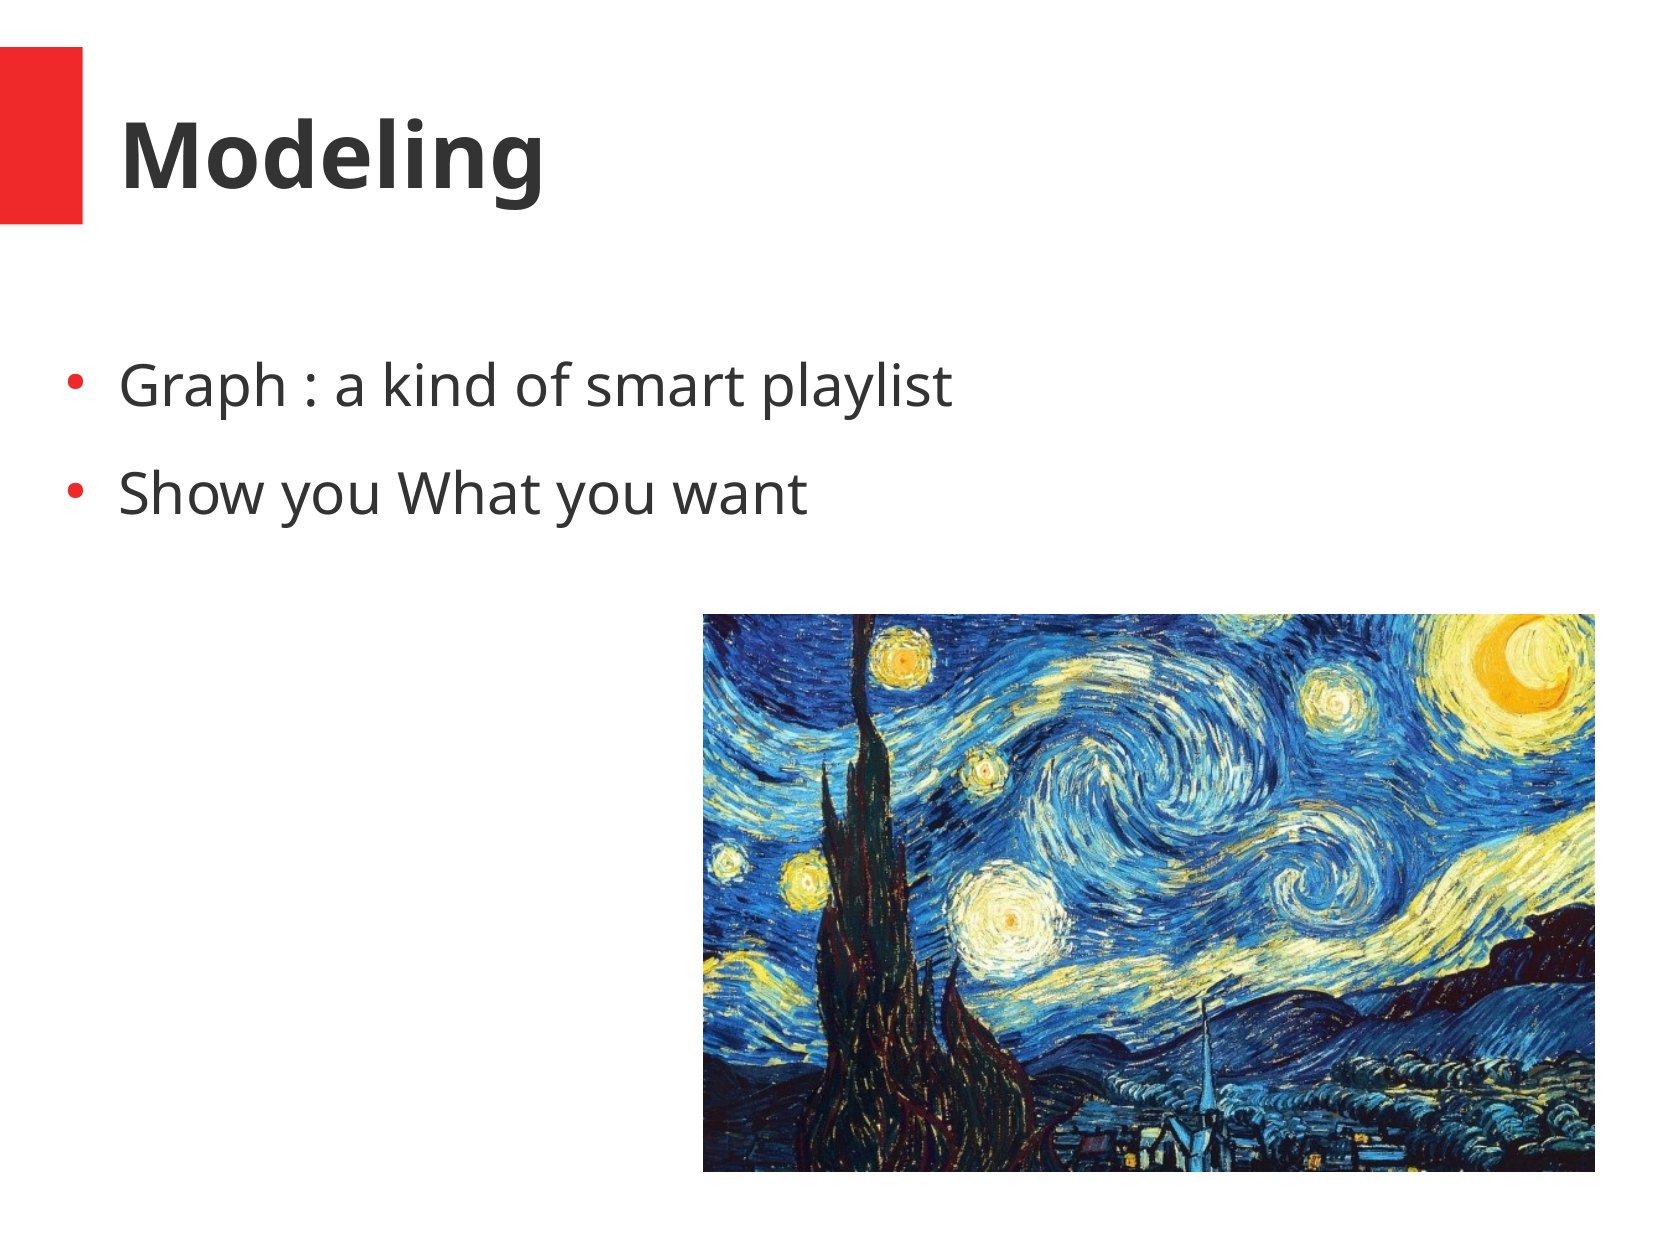

# Modeling
Graph : a kind of smart playlist
Show you What you want
2